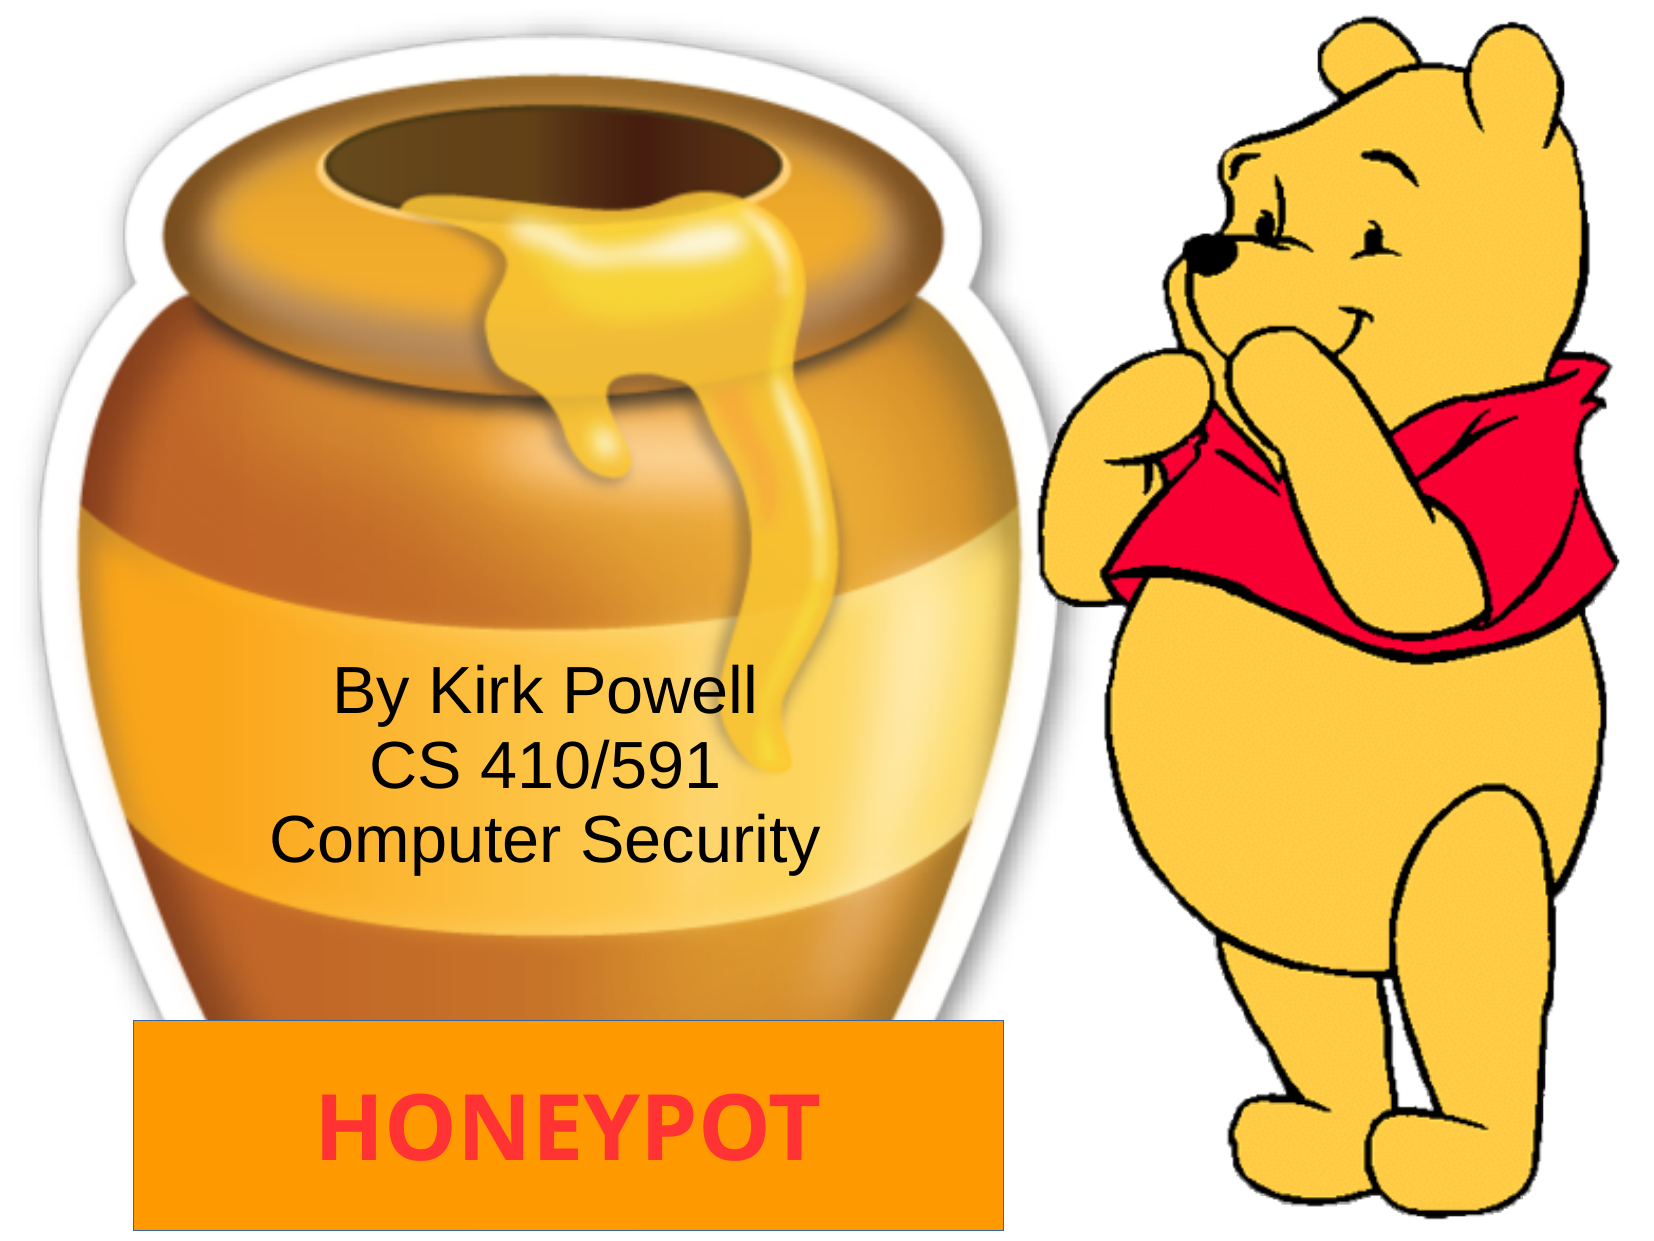

By Kirk Powell
CS 410/591
Computer Security
# HONEYPOT